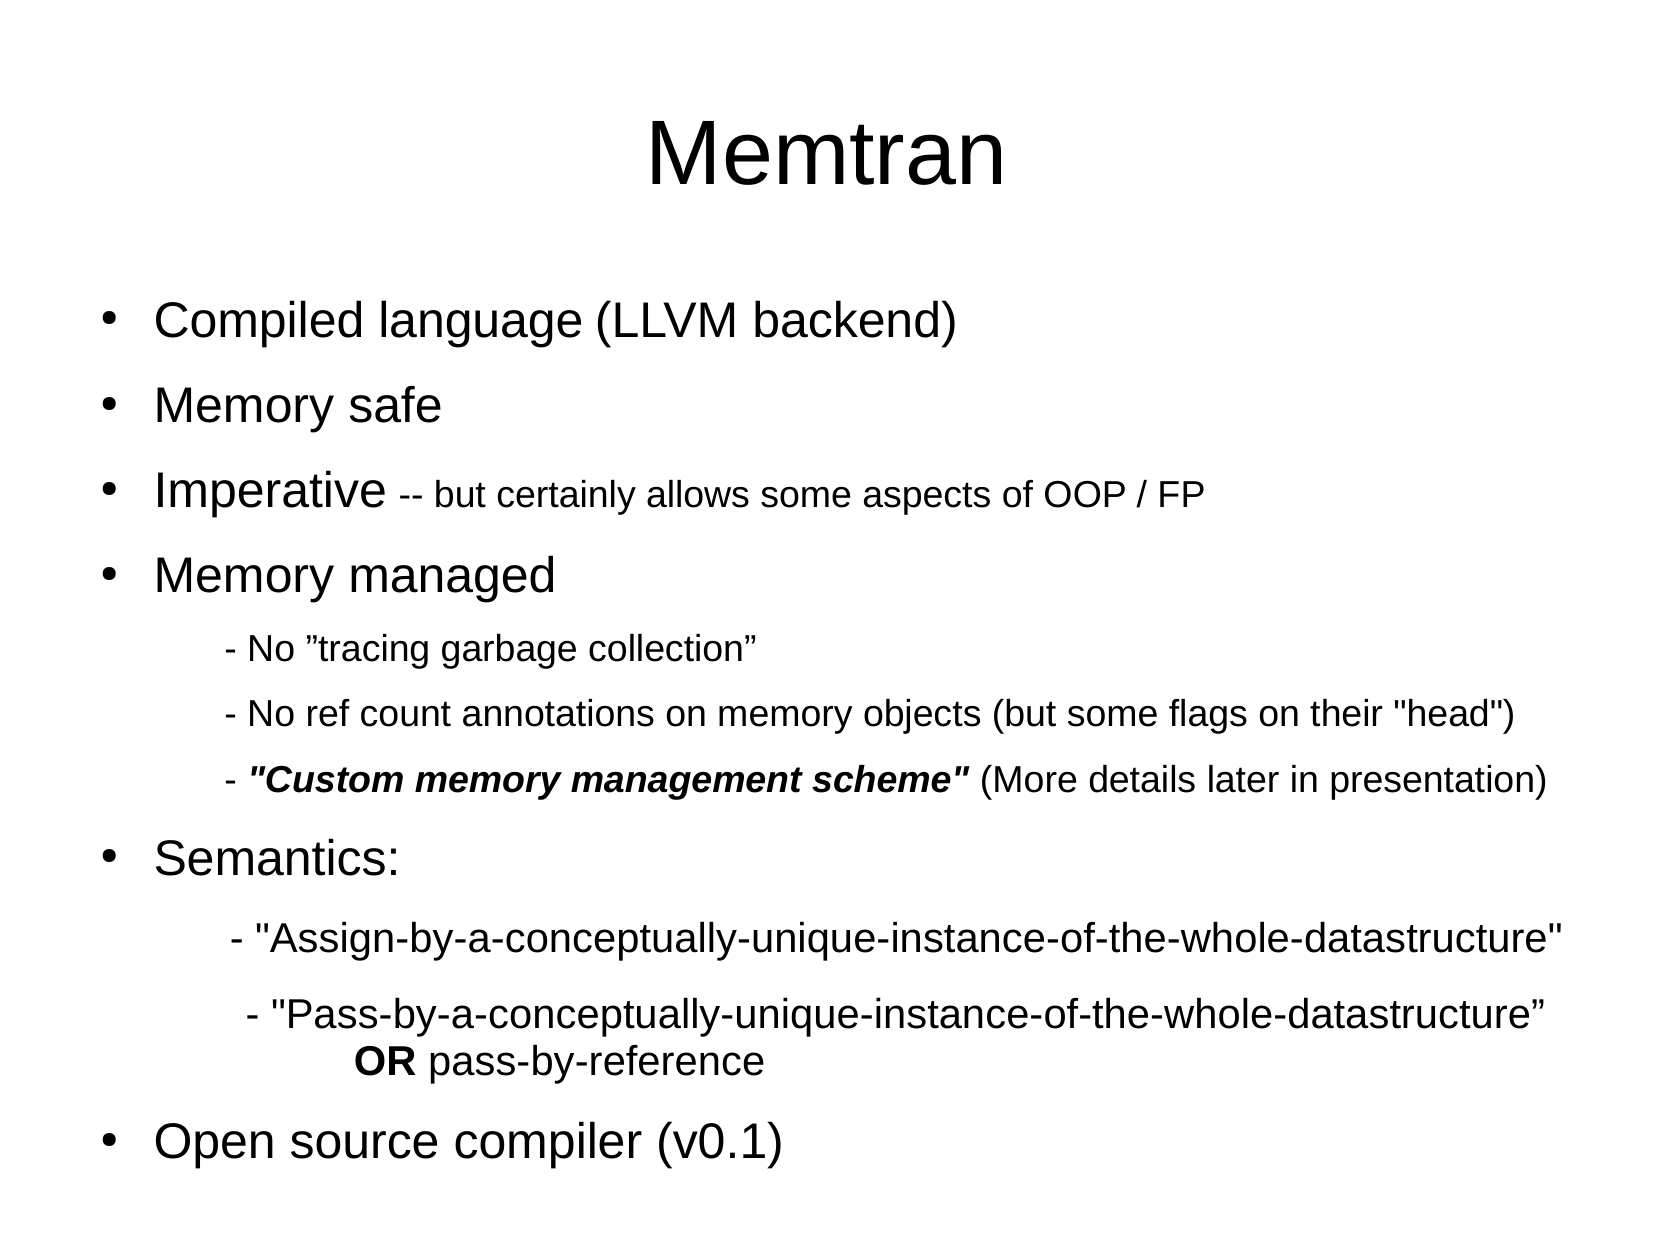

# Memtran
Compiled language (LLVM backend)
Memory safe
Imperative -- but certainly allows some aspects of OOP / FP
Memory managed
- No ”tracing garbage collection”
- No ref count annotations on memory objects (but some flags on their "head")
- "Custom memory management scheme" (More details later in presentation)
Semantics:
 - "Assign-by-a-conceptually-unique-instance-of-the-whole-datastructure"
 - "Pass-by-a-conceptually-unique-instance-of-the-whole-datastructure” 	 OR pass-by-reference
Open source compiler (v0.1)